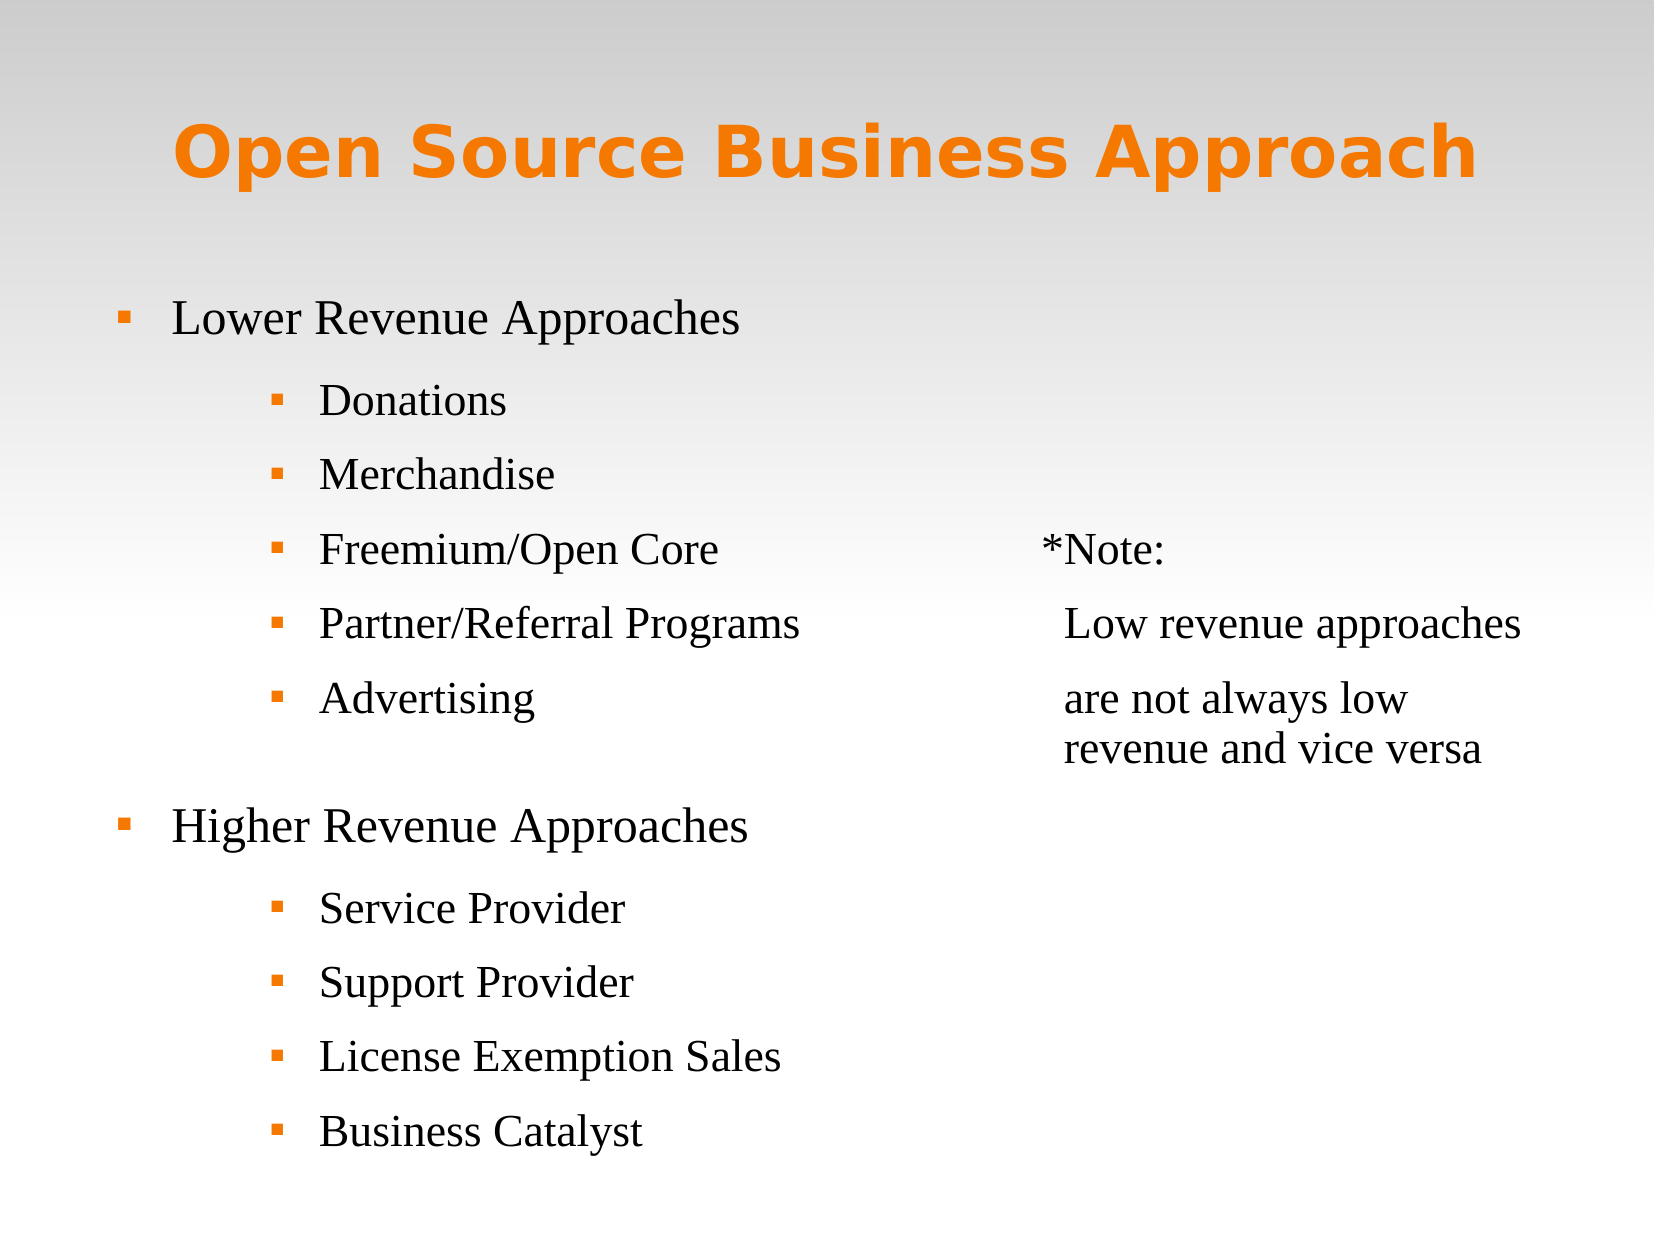

# Open Source Business Approach
Lower Revenue Approaches
Donations
Merchandise
Freemium/Open Core					*Note:
Partner/Referral Programs 				 Low revenue approaches
Advertising							 are not always low
									 revenue and vice versa
Higher Revenue Approaches
Service Provider
Support Provider
License Exemption Sales
Business Catalyst